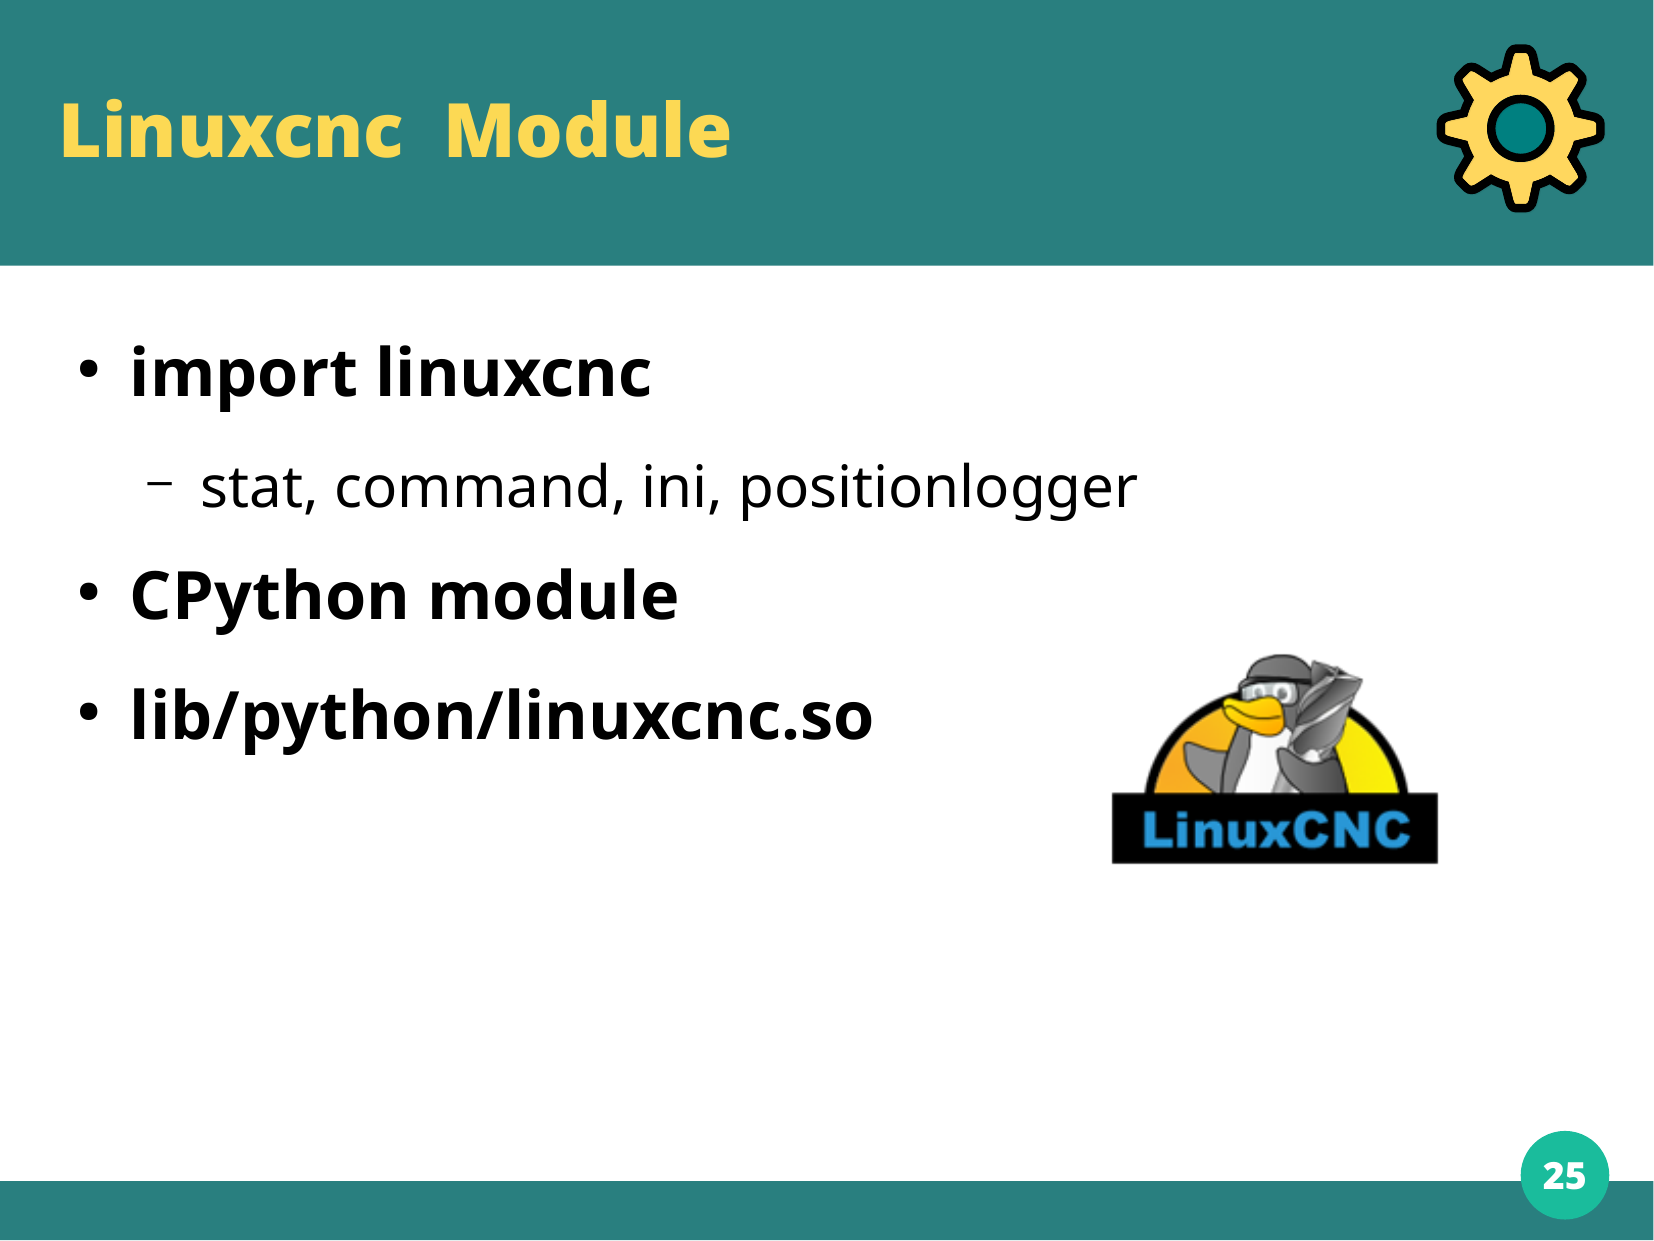

# Linuxcnc Module
import linuxcnc
stat, command, ini, positionlogger
CPython module
lib/python/linuxcnc.so
25